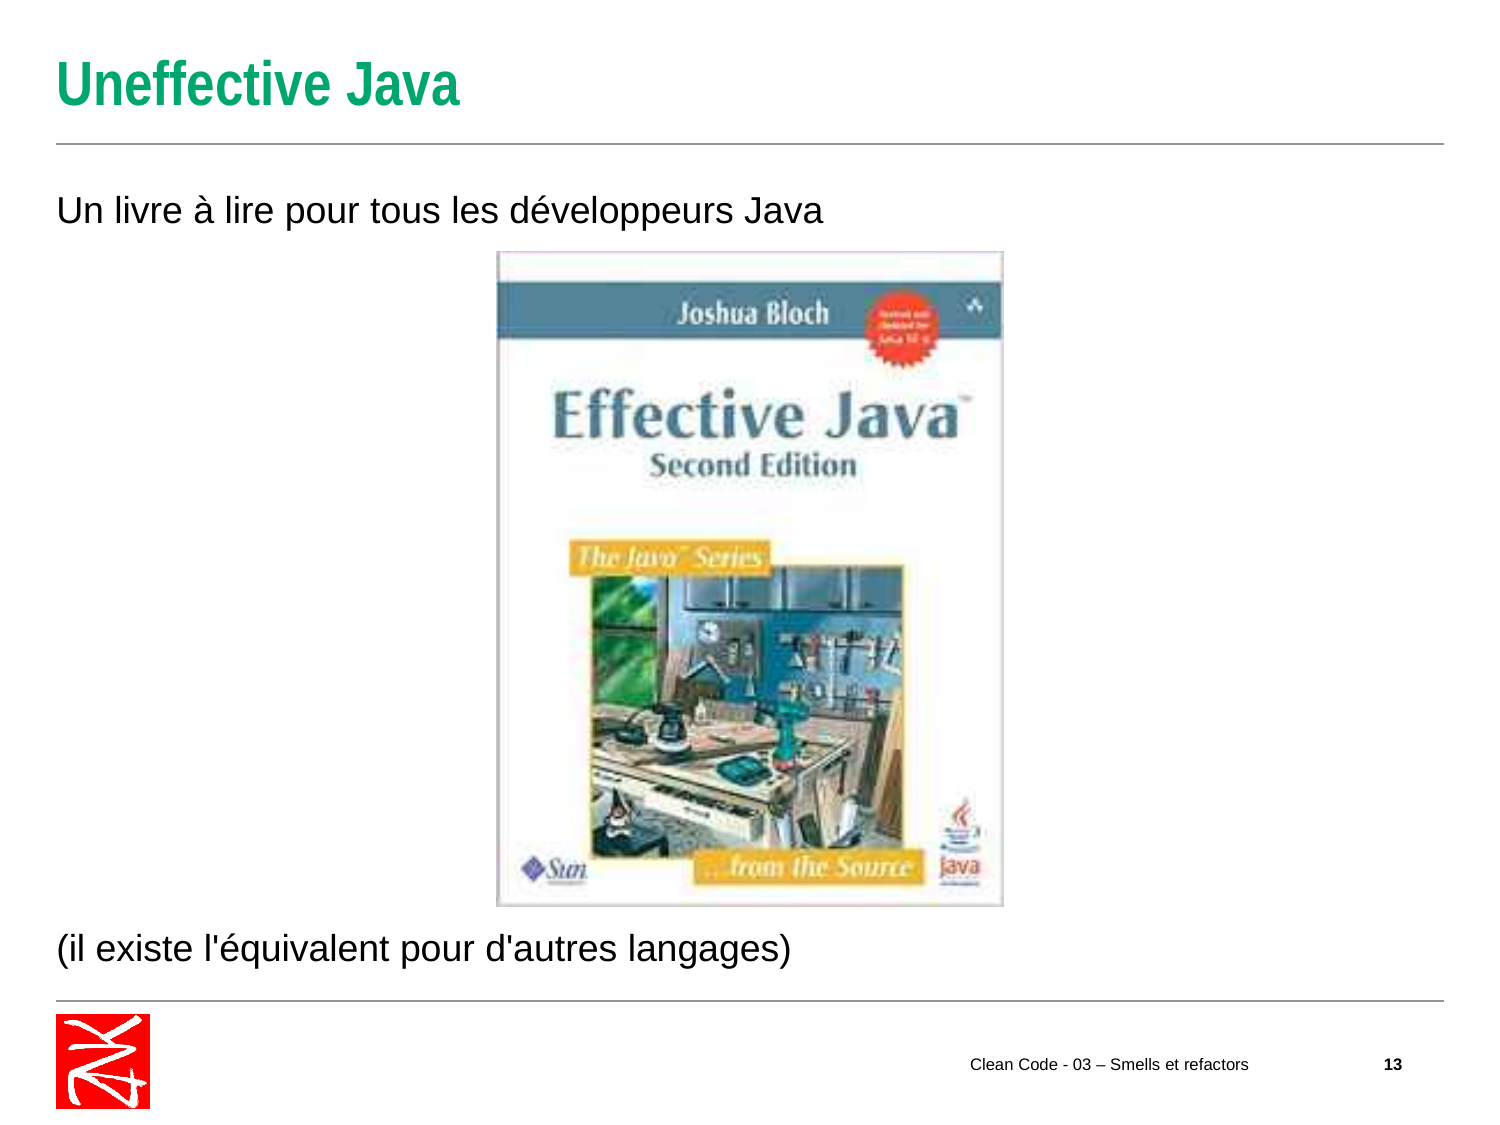

# Uneffective Java
Un livre à lire pour tous les développeurs Java
(il existe l'équivalent pour d'autres langages)
Clean Code - 03 – Smells et refactors